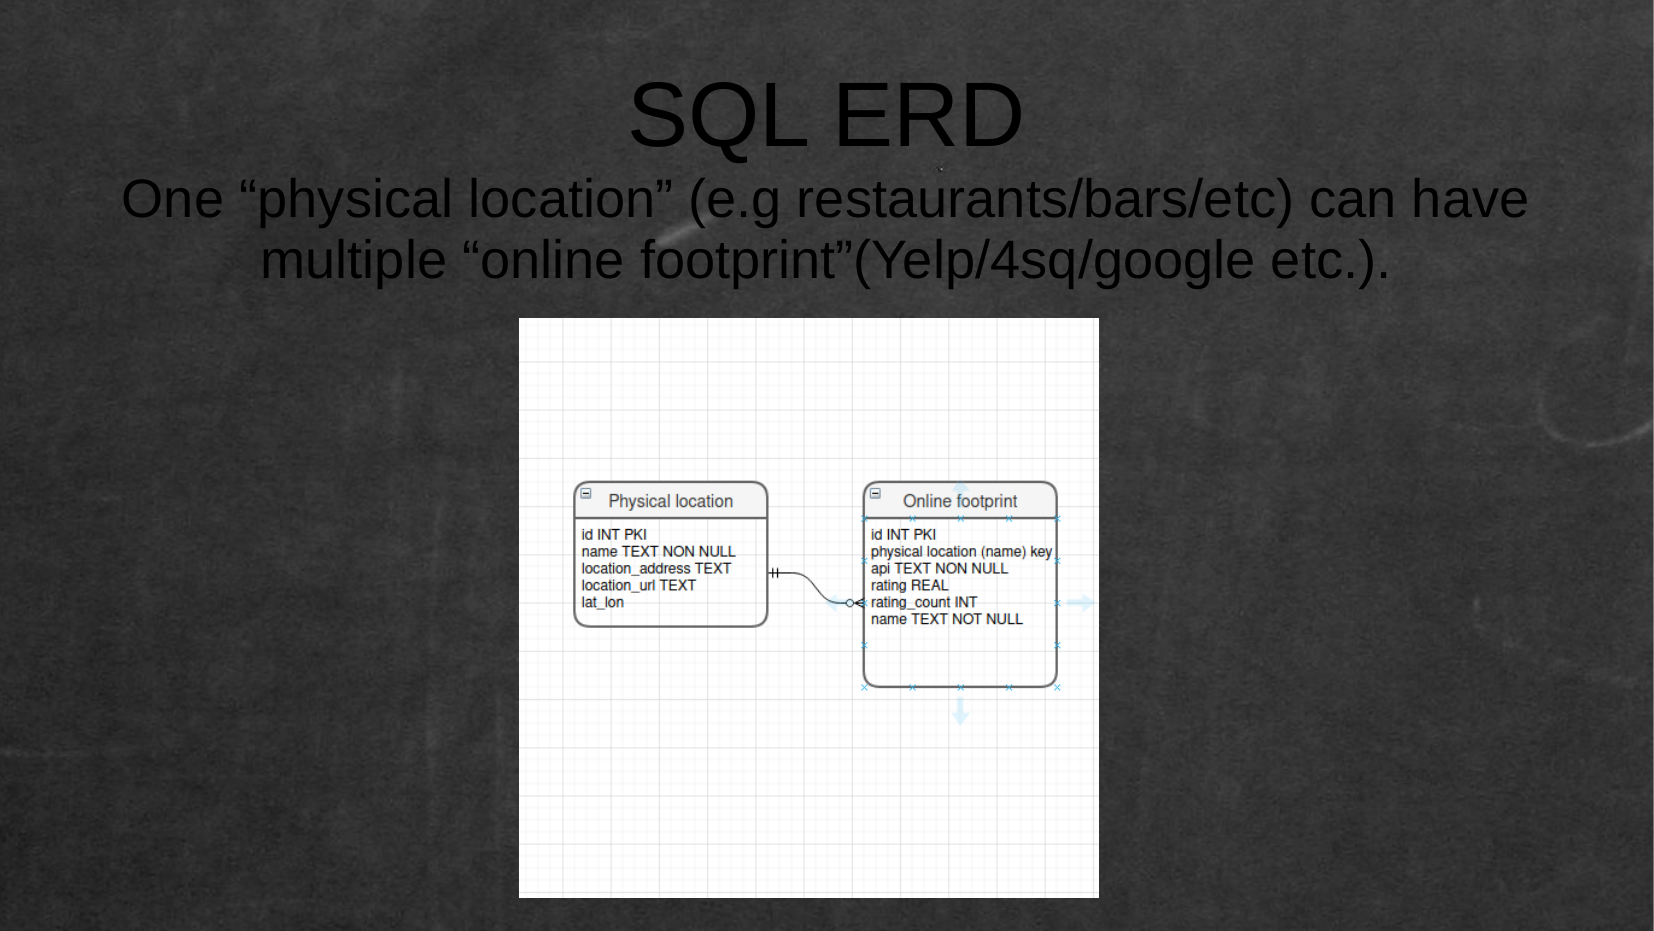

# SQL ERD
One “physical location” (e.g restaurants/bars/etc) can have multiple “online footprint”(Yelp/4sq/google etc.).